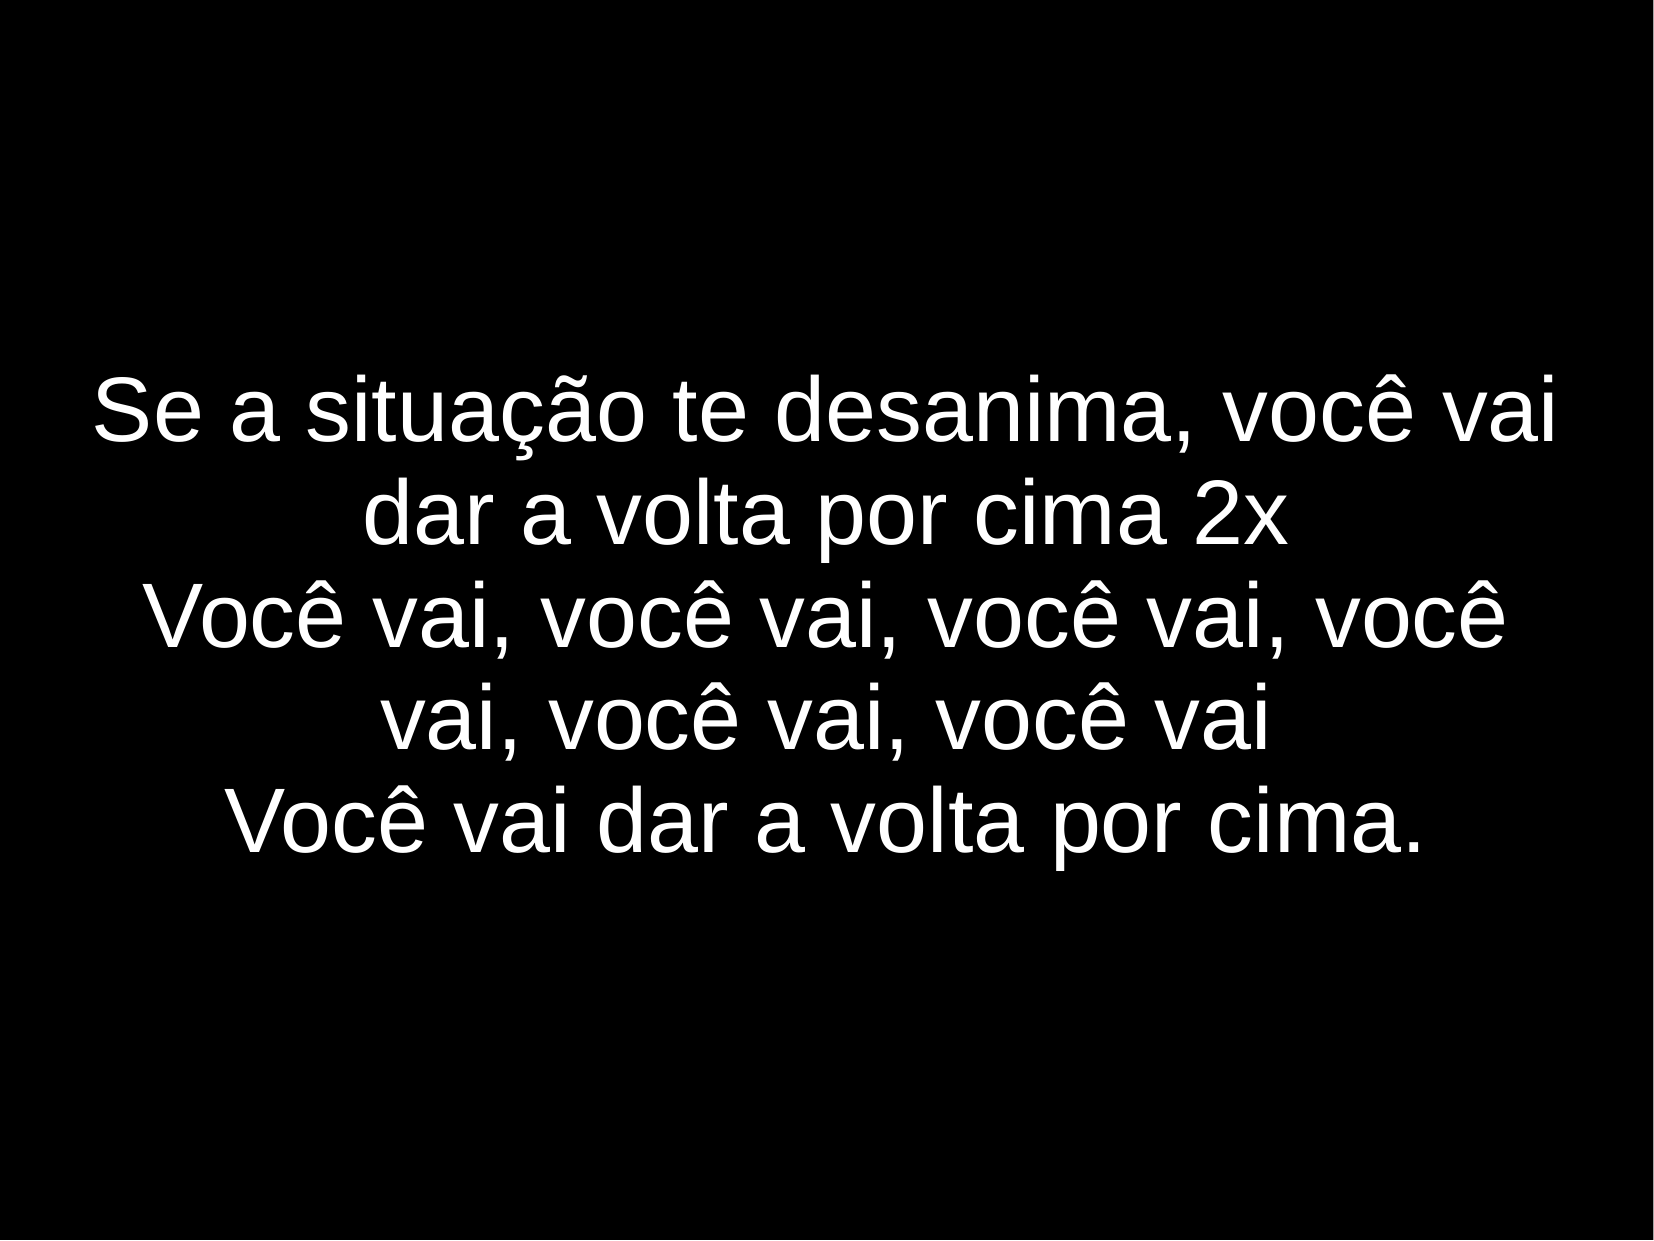

# Se a situação te desanima, você vai dar a volta por cima 2x
Você vai, você vai, você vai, você vai, você vai, você vai
Você vai dar a volta por cima.